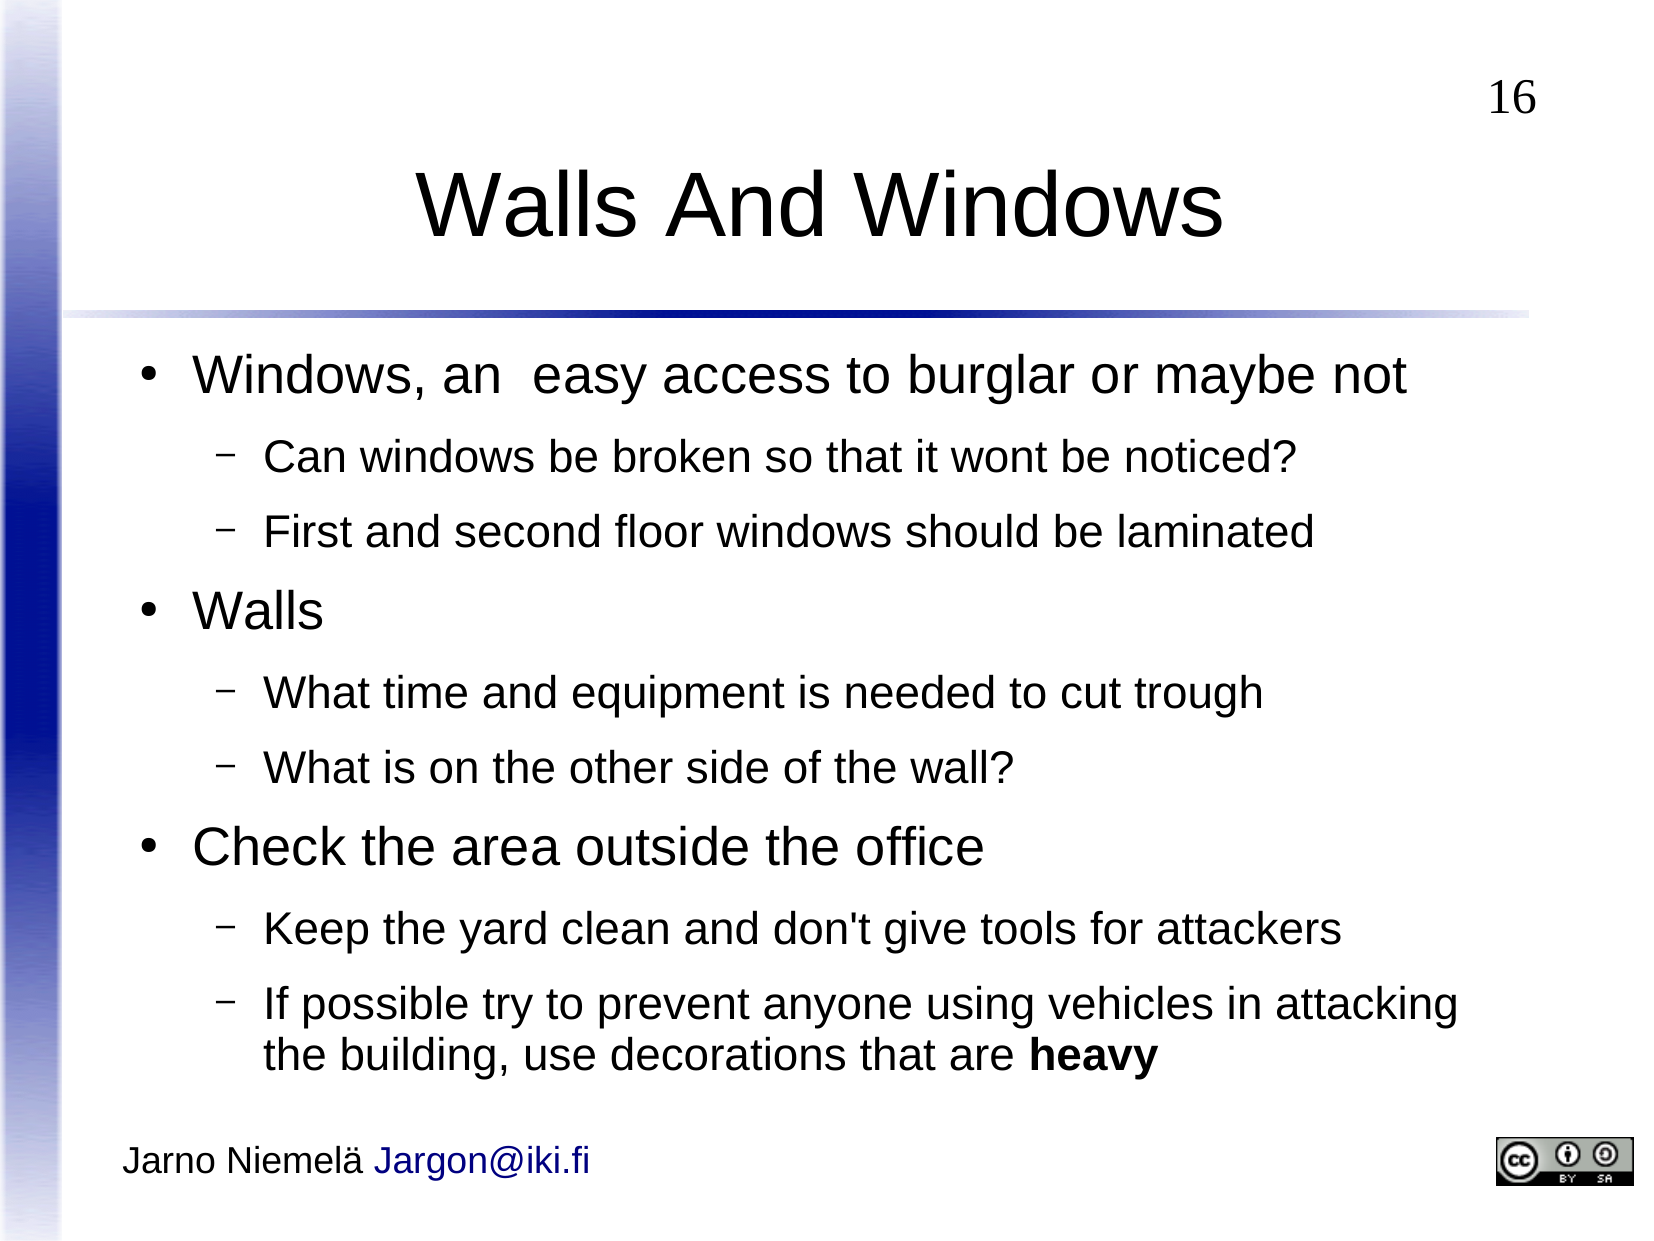

# Walls And Windows
Windows, an easy access to burglar or maybe not
Can windows be broken so that it wont be noticed?
First and second floor windows should be laminated
Walls
What time and equipment is needed to cut trough
What is on the other side of the wall?
Check the area outside the office
Keep the yard clean and don't give tools for attackers
If possible try to prevent anyone using vehicles in attacking the building, use decorations that are heavy